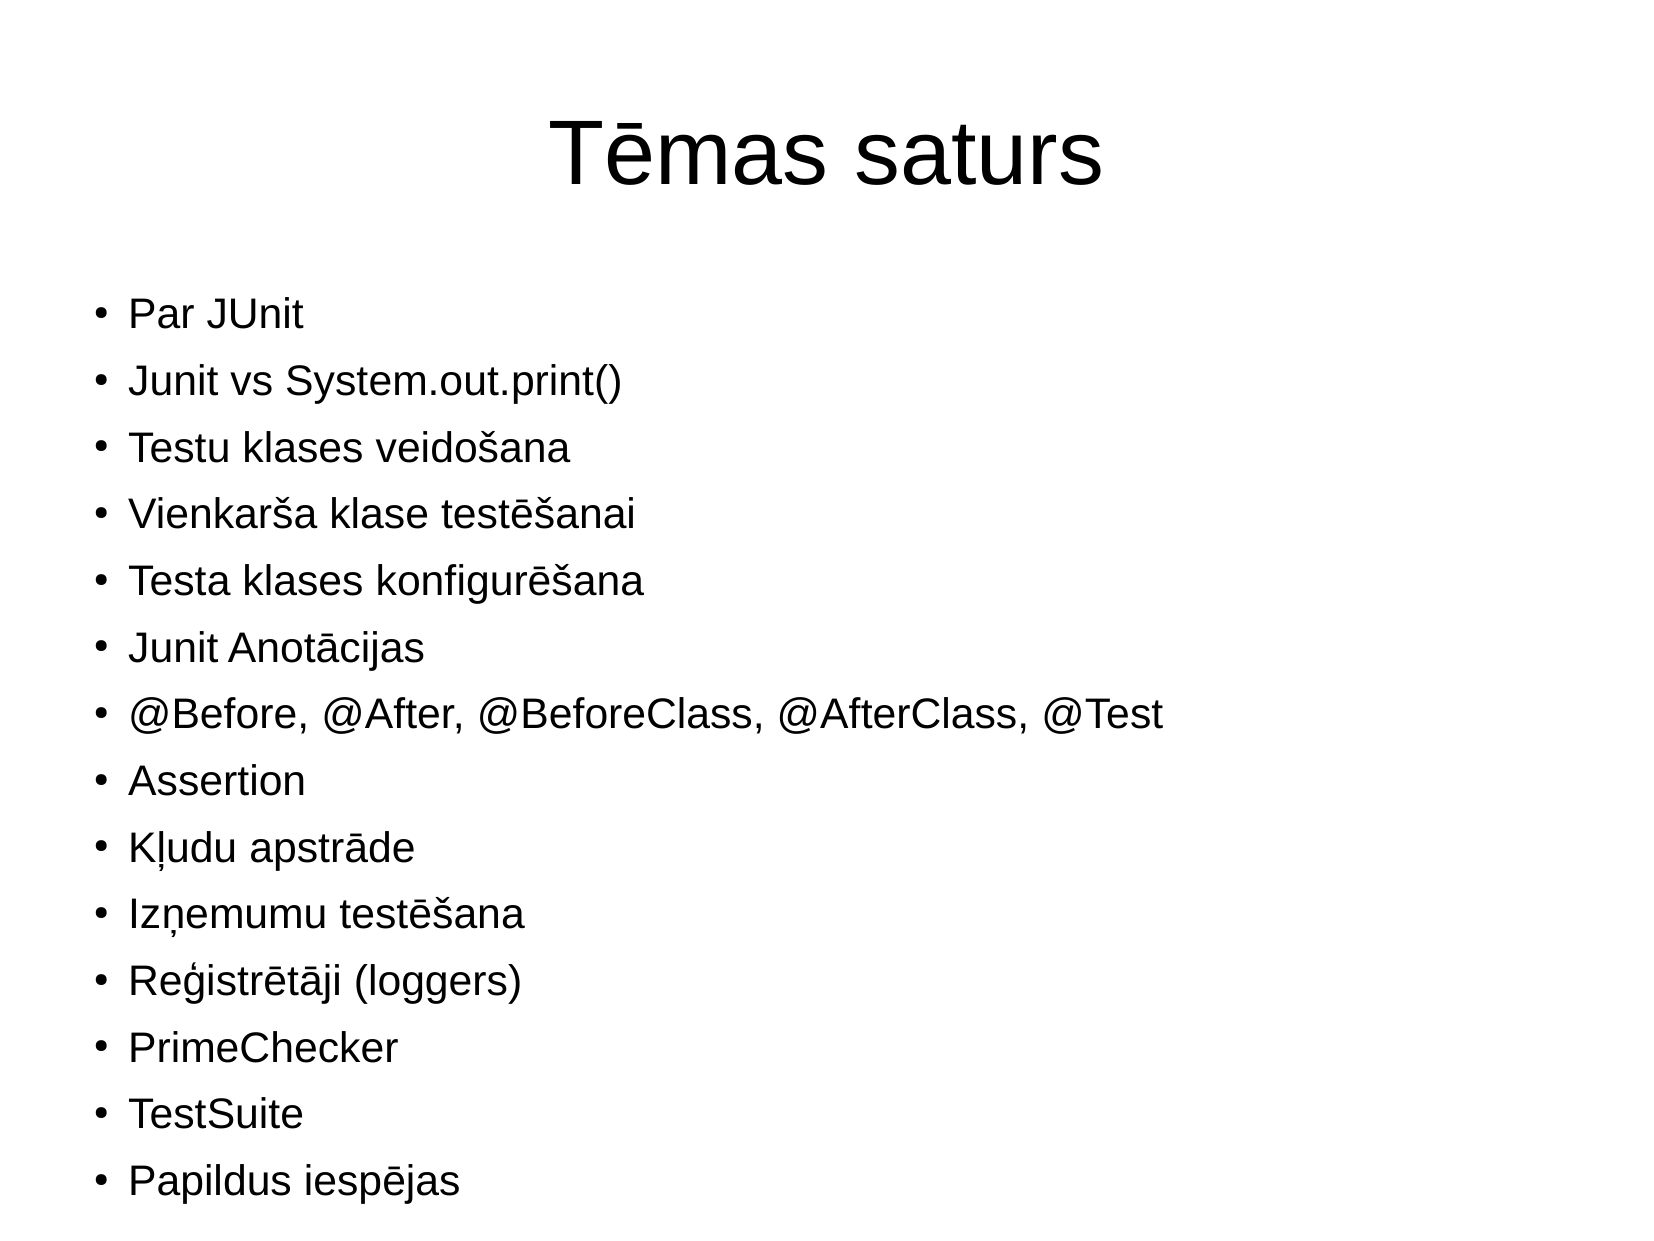

# Tēmas saturs
Par JUnit
Junit vs System.out.print()
Testu klases veidošana
Vienkarša klase testēšanai
Testa klases konfigurēšana
Junit Anotācijas
@Before, @After, @BeforeClass, @AfterClass, @Test
Assertion
Kļudu apstrāde
Izņemumu testēšana
Reģistrētāji (loggers)
PrimeChecker
TestSuite
Papildus iespējas